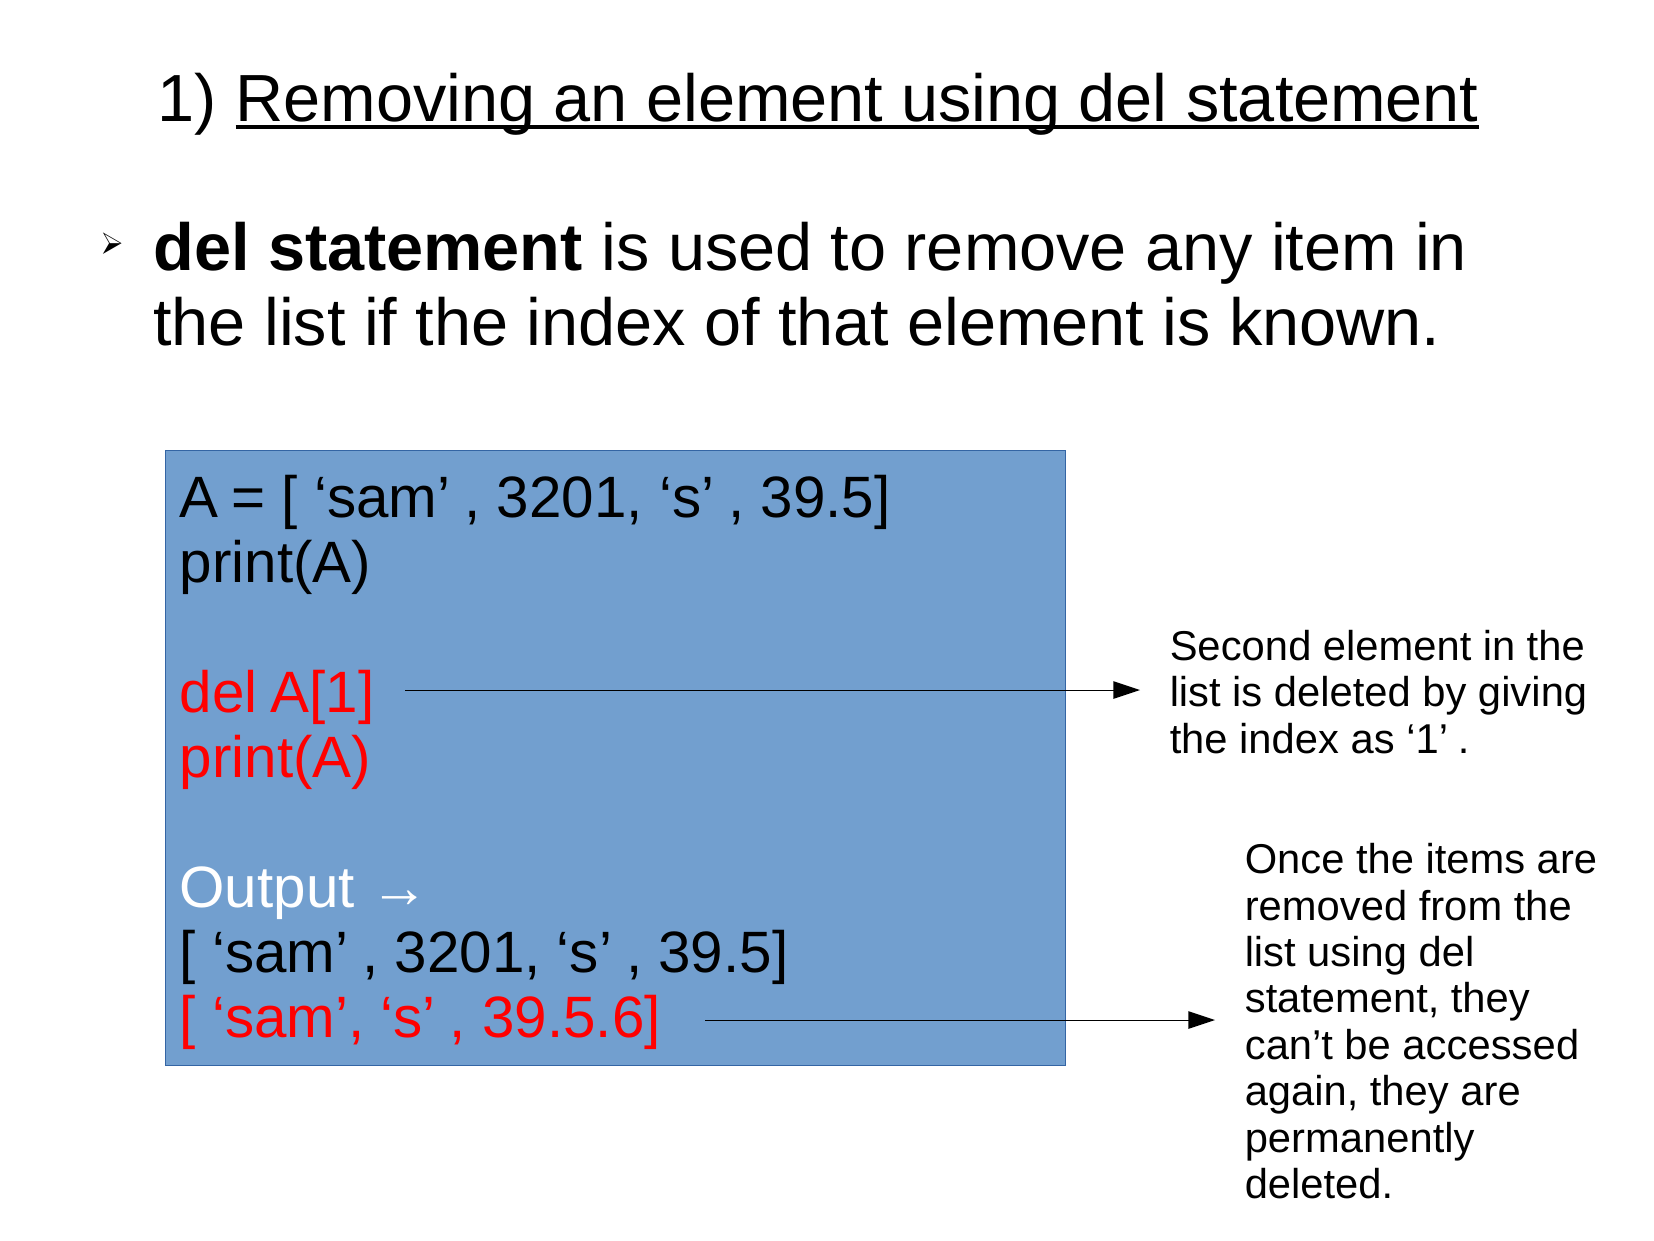

# 1) Removing an element using del statement
del statement is used to remove any item in the list if the index of that element is known.
A = [ ‘sam’ , 3201, ‘s’ , 39.5]
print(A)
del A[1]
print(A)
Output →
[ ‘sam’ , 3201, ‘s’ , 39.5]
[ ‘sam’, ‘s’ , 39.5.6]
Second element in the list is deleted by giving the index as ‘1’ .
Once the items are removed from the list using del statement, they can’t be accessed again, they are permanently deleted.